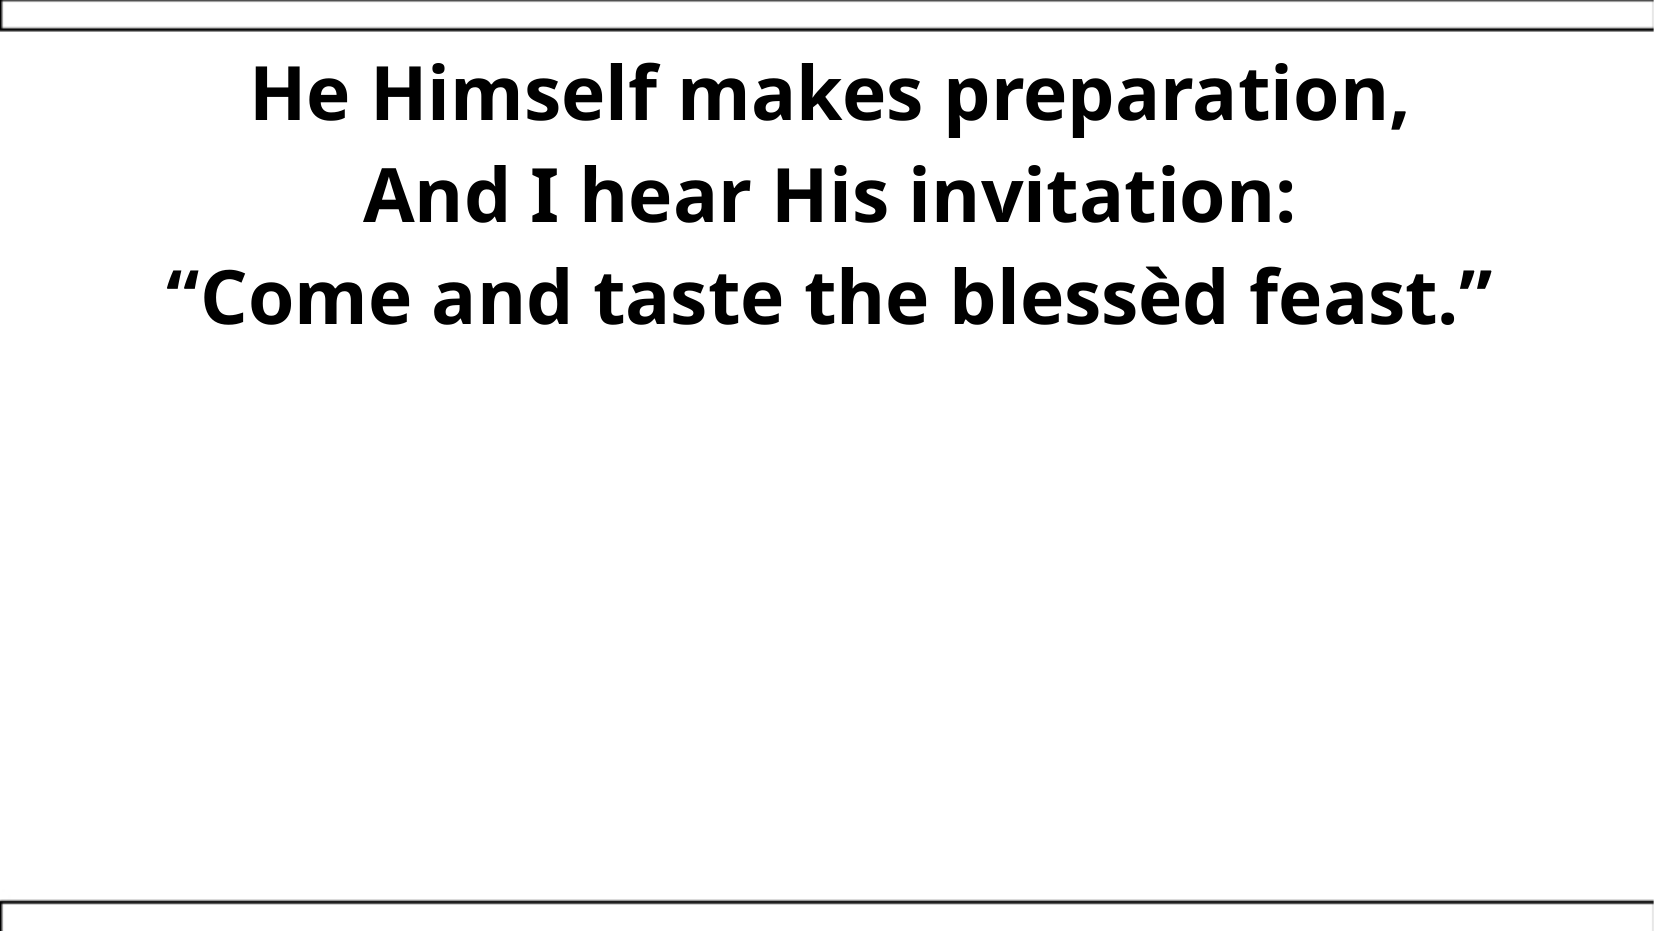

He Himself makes preparation,
And I hear His invitation:
“Come and taste the blessèd feast.”